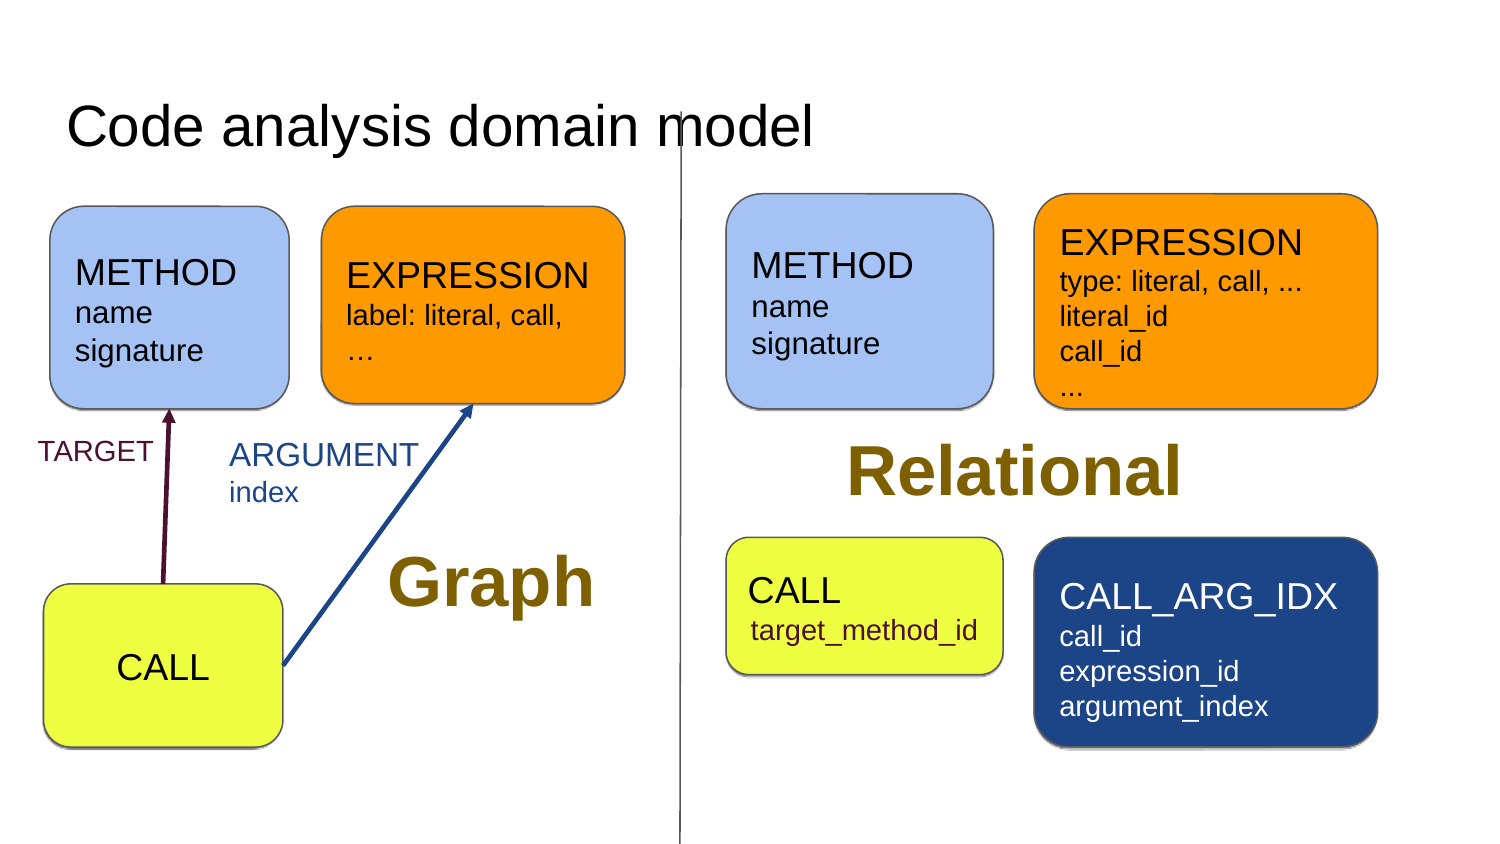

# Code analysis domain model
METHOD
name
signature
EXPRESSION
type: literal, call, ...
literal_id
call_id
...
METHOD
name
signature
EXPRESSION
label: literal, call, …
Relational
TARGET
ARGUMENT
index
Graph
CALL
target_method_id
CALL_ARG_IDX
call_id
expression_id
argument_index
CALL